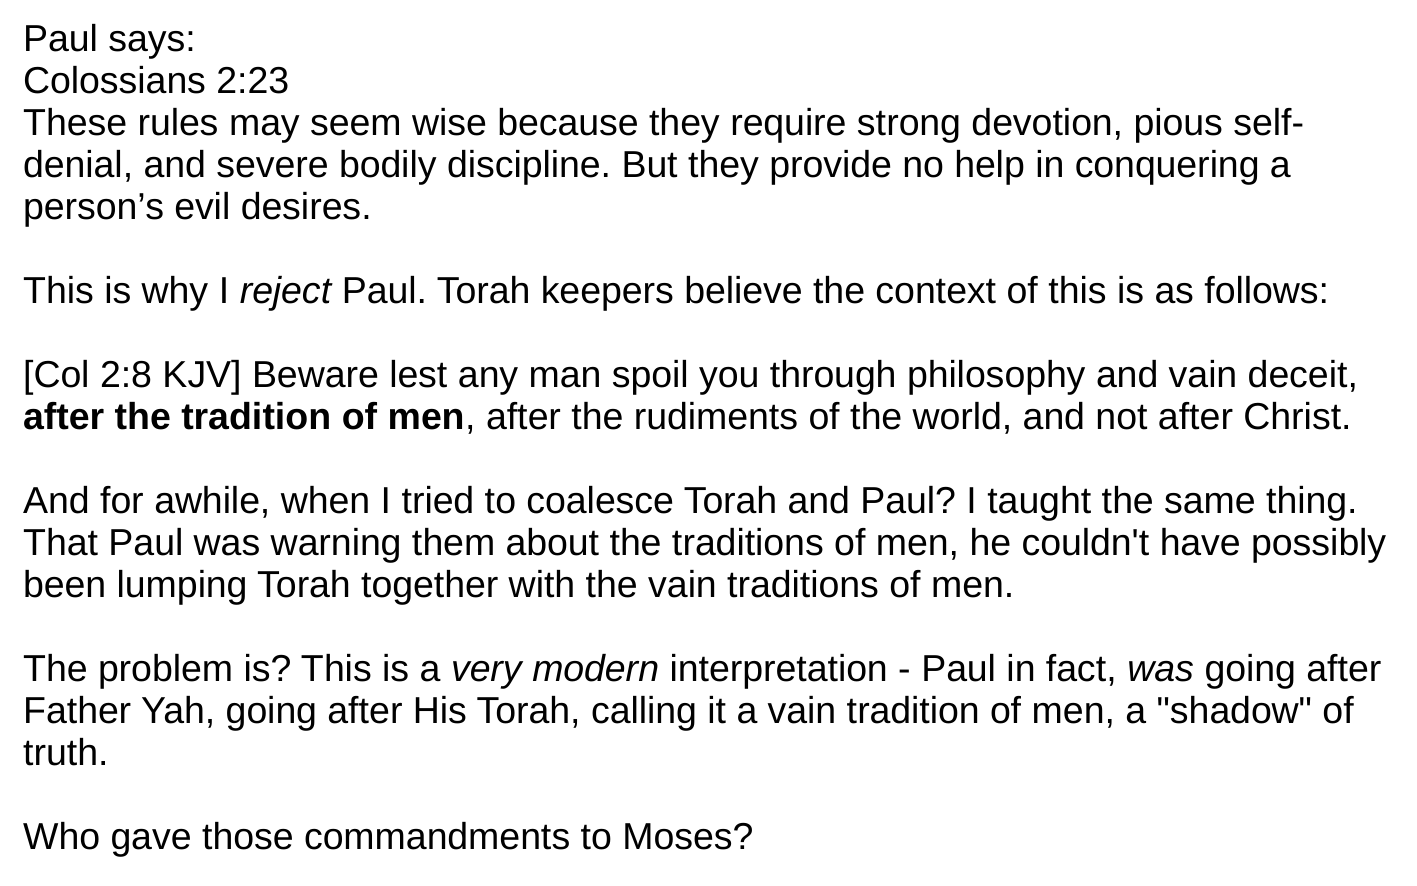

Paul says:
Colossians 2:23
These rules may seem wise because they require strong devotion, pious self-denial, and severe bodily discipline. But they provide no help in conquering a person’s evil desires.
This is why I reject Paul. Torah keepers believe the context of this is as follows:
[Col 2:8 KJV] Beware lest any man spoil you through philosophy and vain deceit, after the tradition of men, after the rudiments of the world, and not after Christ.
And for awhile, when I tried to coalesce Torah and Paul? I taught the same thing. That Paul was warning them about the traditions of men, he couldn't have possibly been lumping Torah together with the vain traditions of men.
The problem is? This is a very modern interpretation - Paul in fact, was going after Father Yah, going after His Torah, calling it a vain tradition of men, a "shadow" of truth.
Who gave those commandments to Moses?
[Lev 11:1 KJV] And Yah spake unto Moses and to Aaron, saying unto them,
Yehovah himself, this was from HIS MIND. Now, to believe what Paul is writing here what does that mean? It means you believe in two gods, just like Marcion. The god of the old testament, and the god of the new testament. (a better covenant as Paul lies to us.)
I believe in ONE God - and that God made ONE SET OF LAWS FOR ALL OF US.